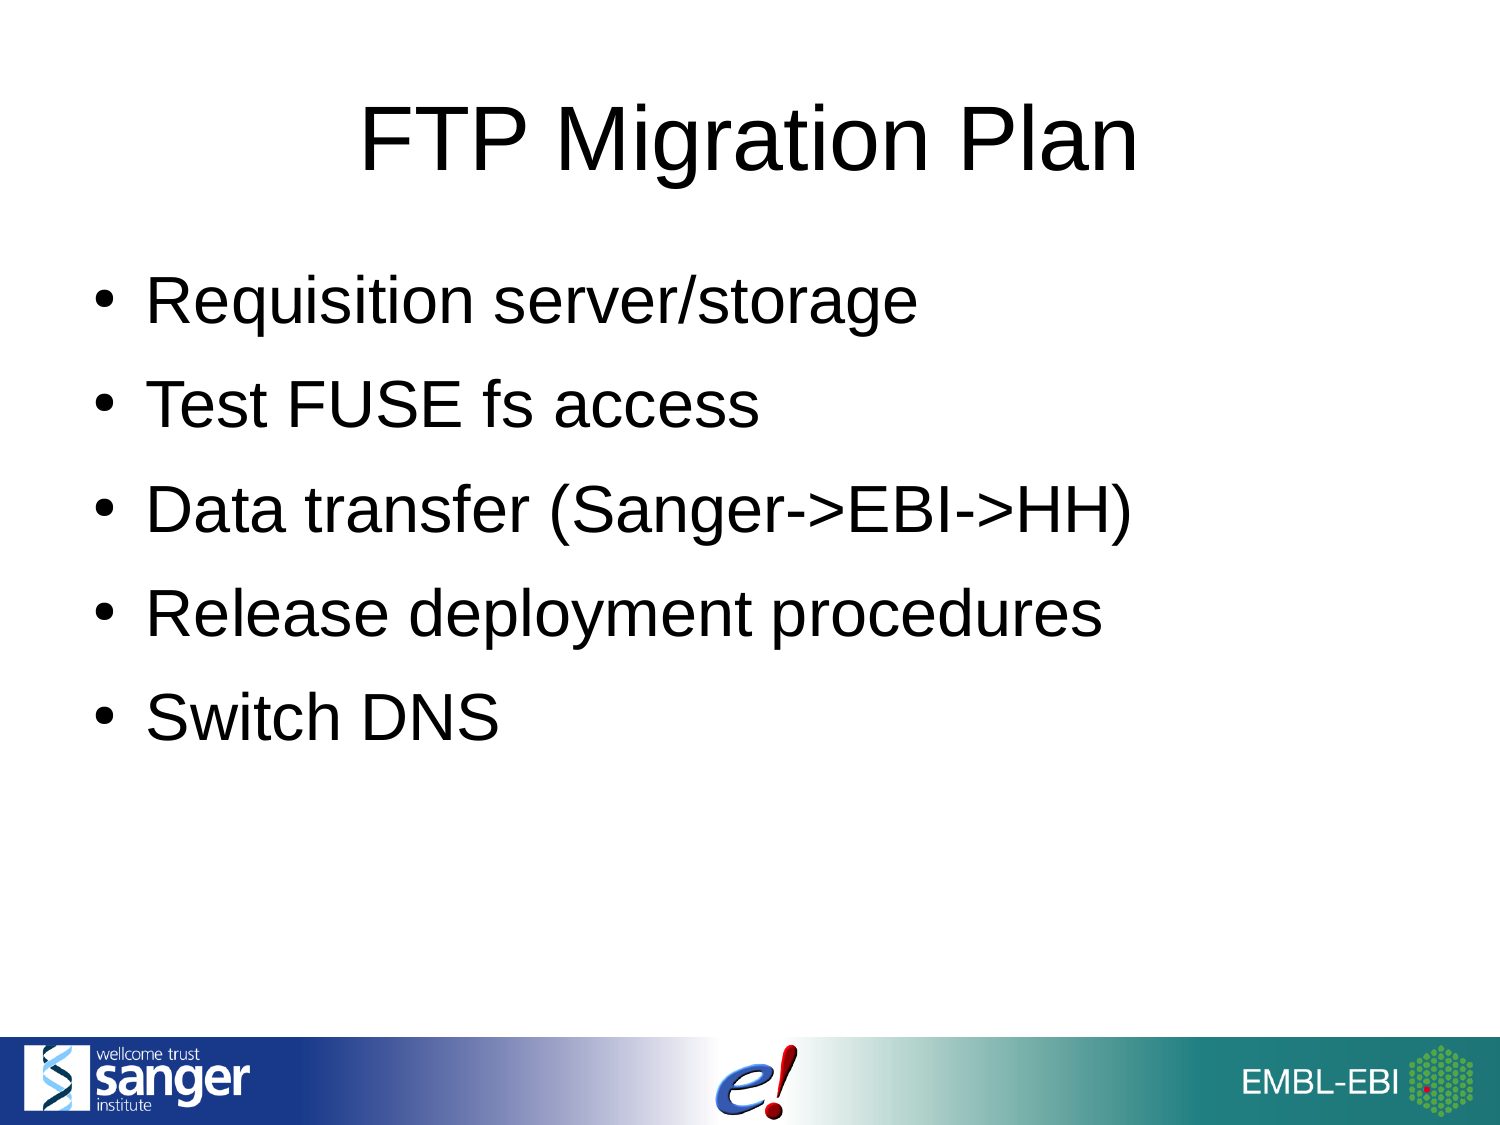

# FTP Migration Plan
Requisition server/storage
Test FUSE fs access
Data transfer (Sanger->EBI->HH)
Release deployment procedures
Switch DNS